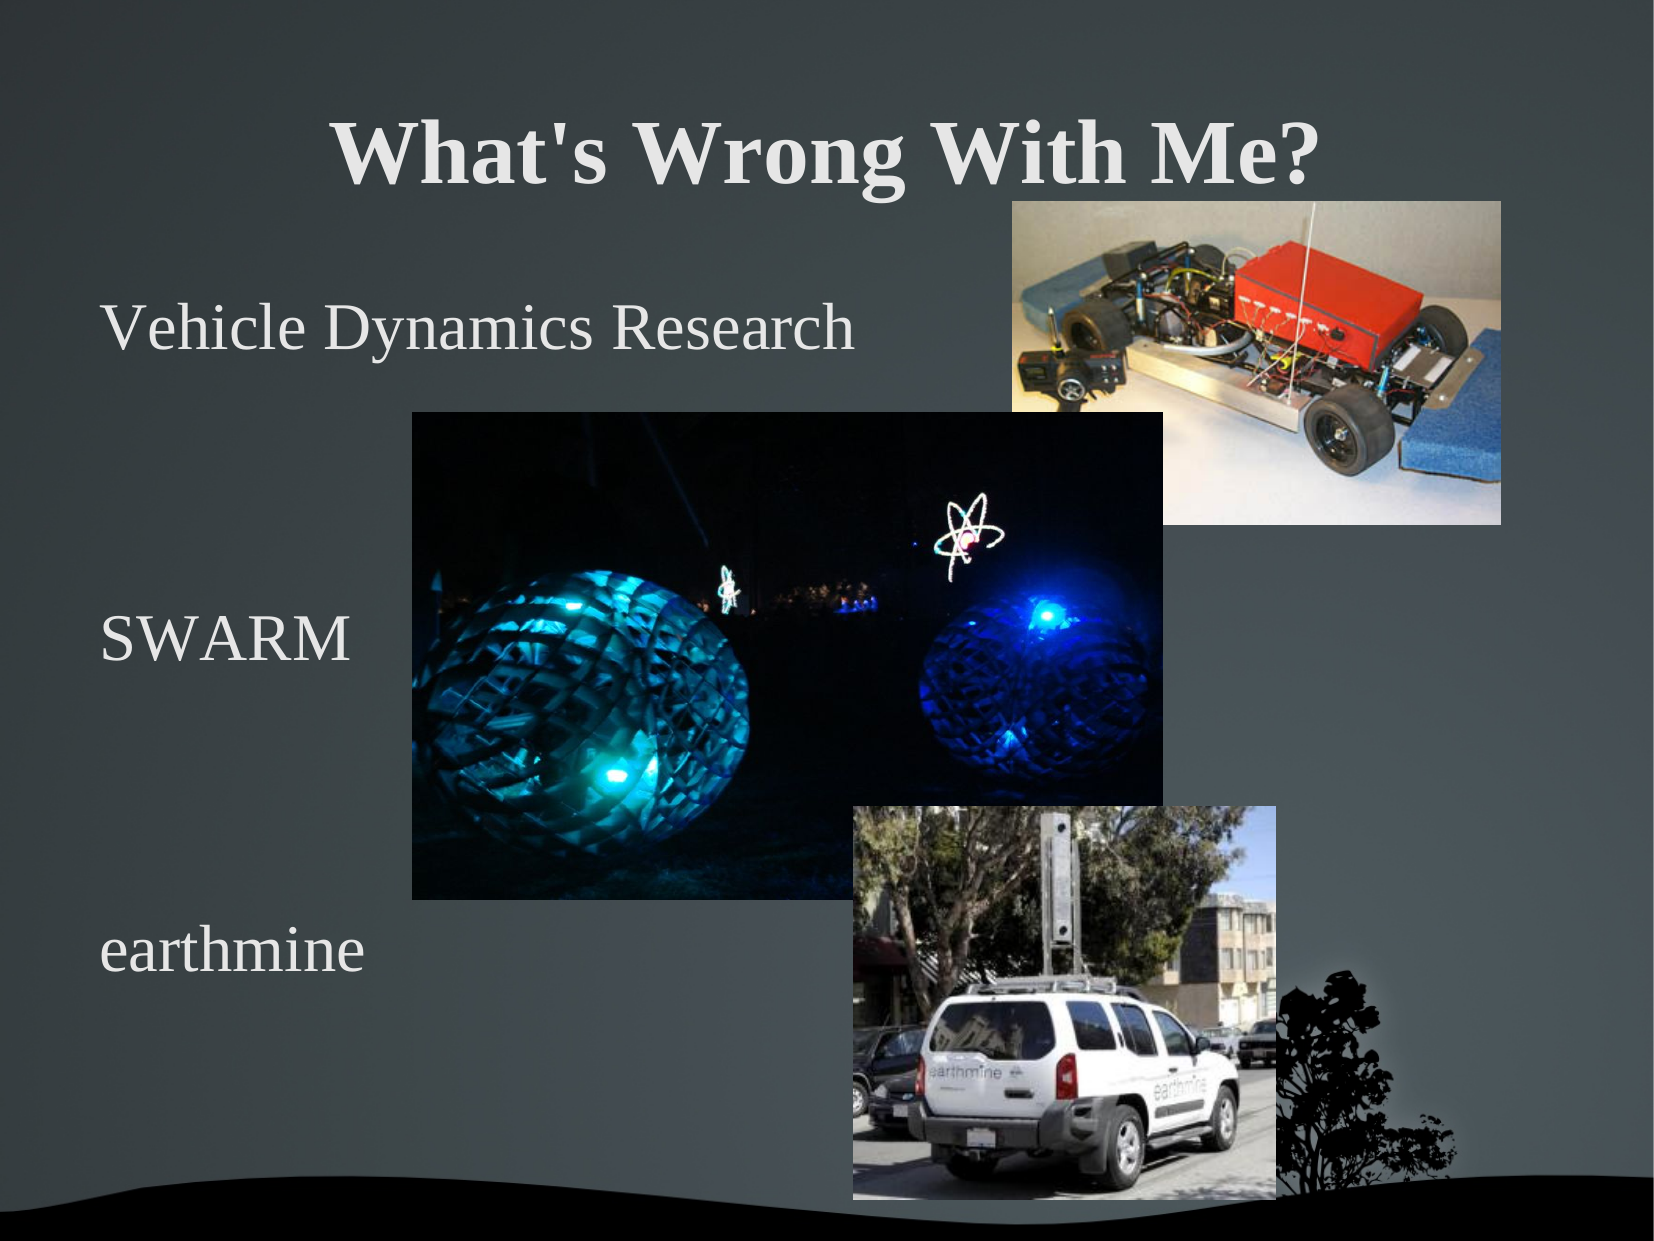

# What's Wrong With Me?
 Vehicle Dynamics Research
 SWARM
 earthmine